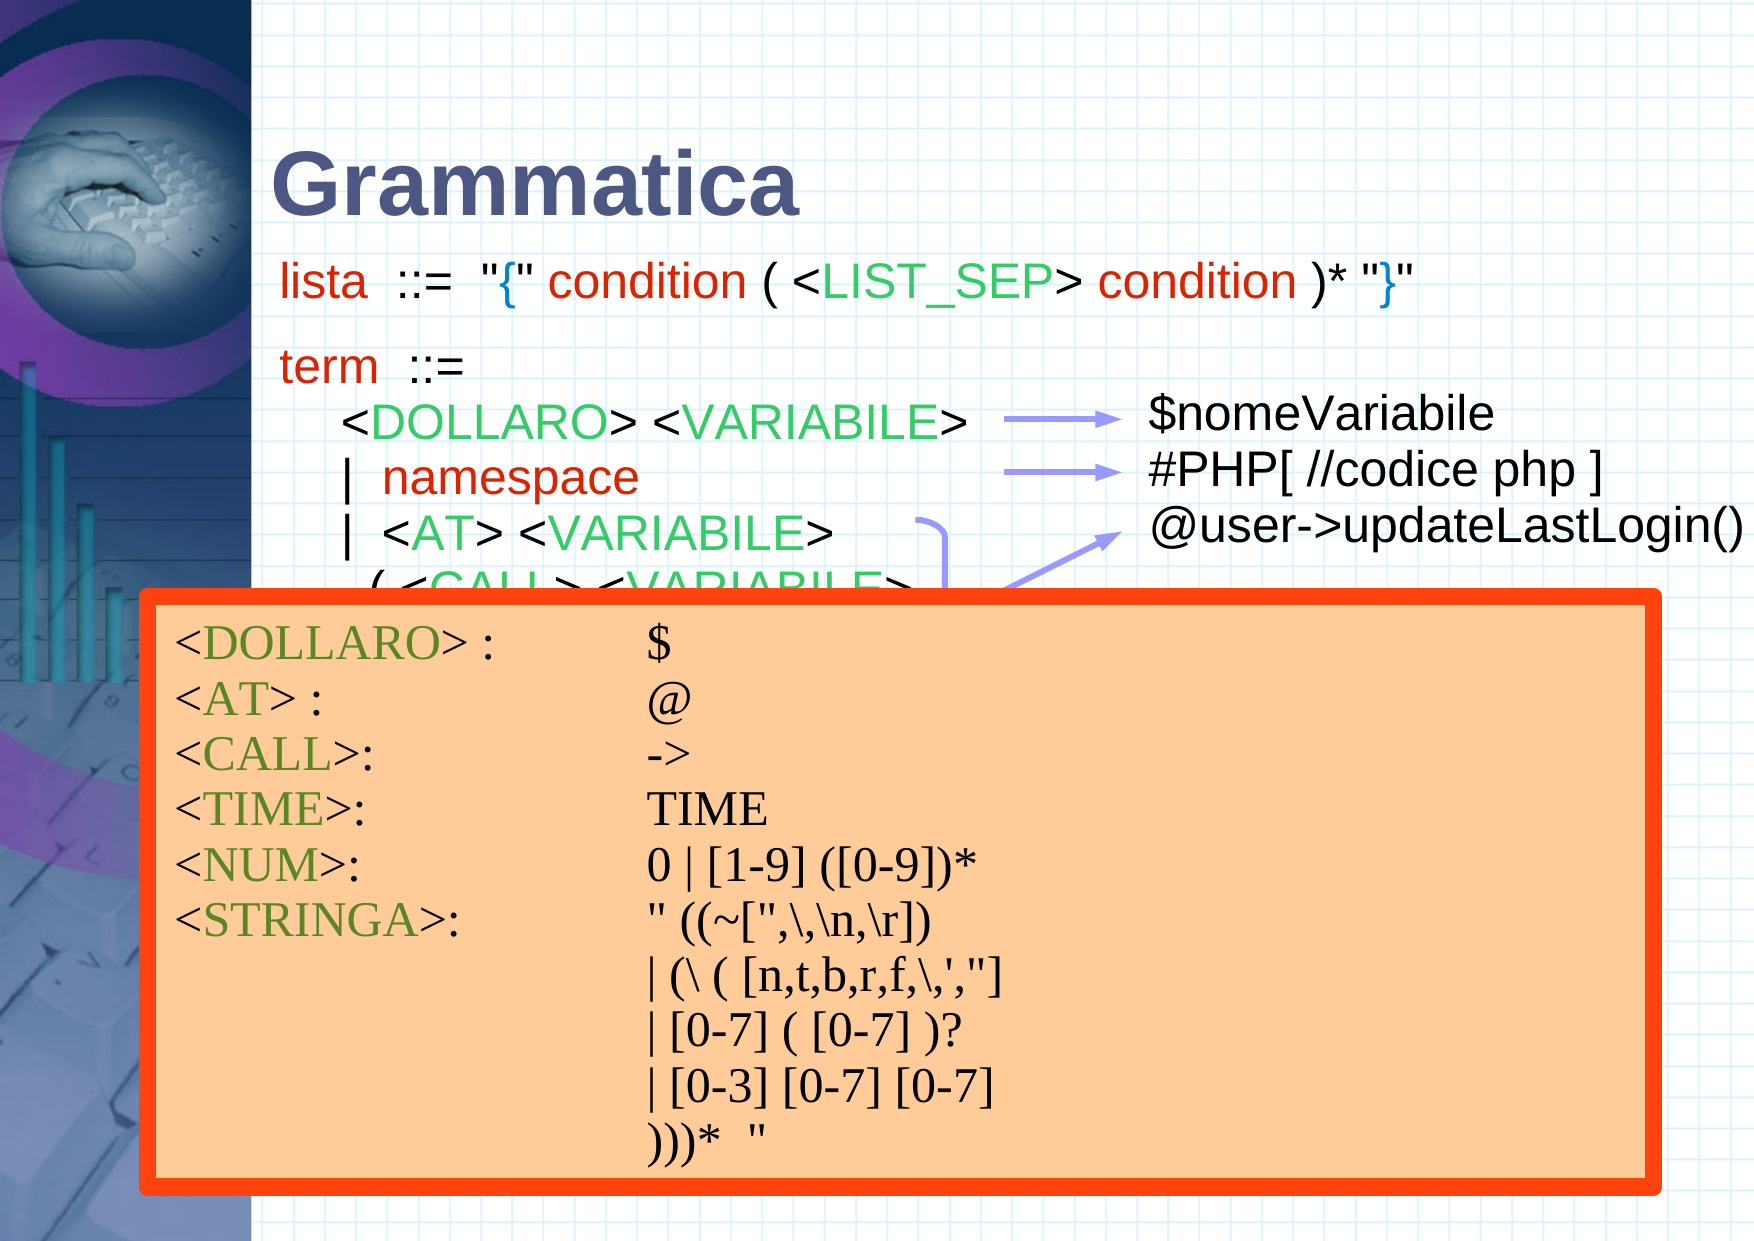

Grammatica
# lista ::= "{" condition ( <LIST_SEP> condition )* "}"
term ::=
<DOLLARO> <VARIABILE>
| namespace
| <AT> <VARIABILE>
 ( <CALL> <VARIABILE>
 "(" ( condition
 ( "," condition )* )? ")" )*
| elem
| "(" condition ")"
| lista
elem ::= <NUM> | <TIME> | <STRINGA>
$nomeVariabile
#PHP[ //codice php ]
@user->updateLastLogin()
<DOLLARO> : 		$
<AT> :	 		@
<CALL>:	 		->
<TIME>:	 		TIME
<NUM>: 			0 | [1-9] ([0-9])*
<STRINGA>: 		" ((~[",\,\n,\r])
				| (\ ( [n,t,b,r,f,\,',"]
				| [0-7] ( [0-7] )?
				| [0-3] [0-7] [0-7]
 			)))* "